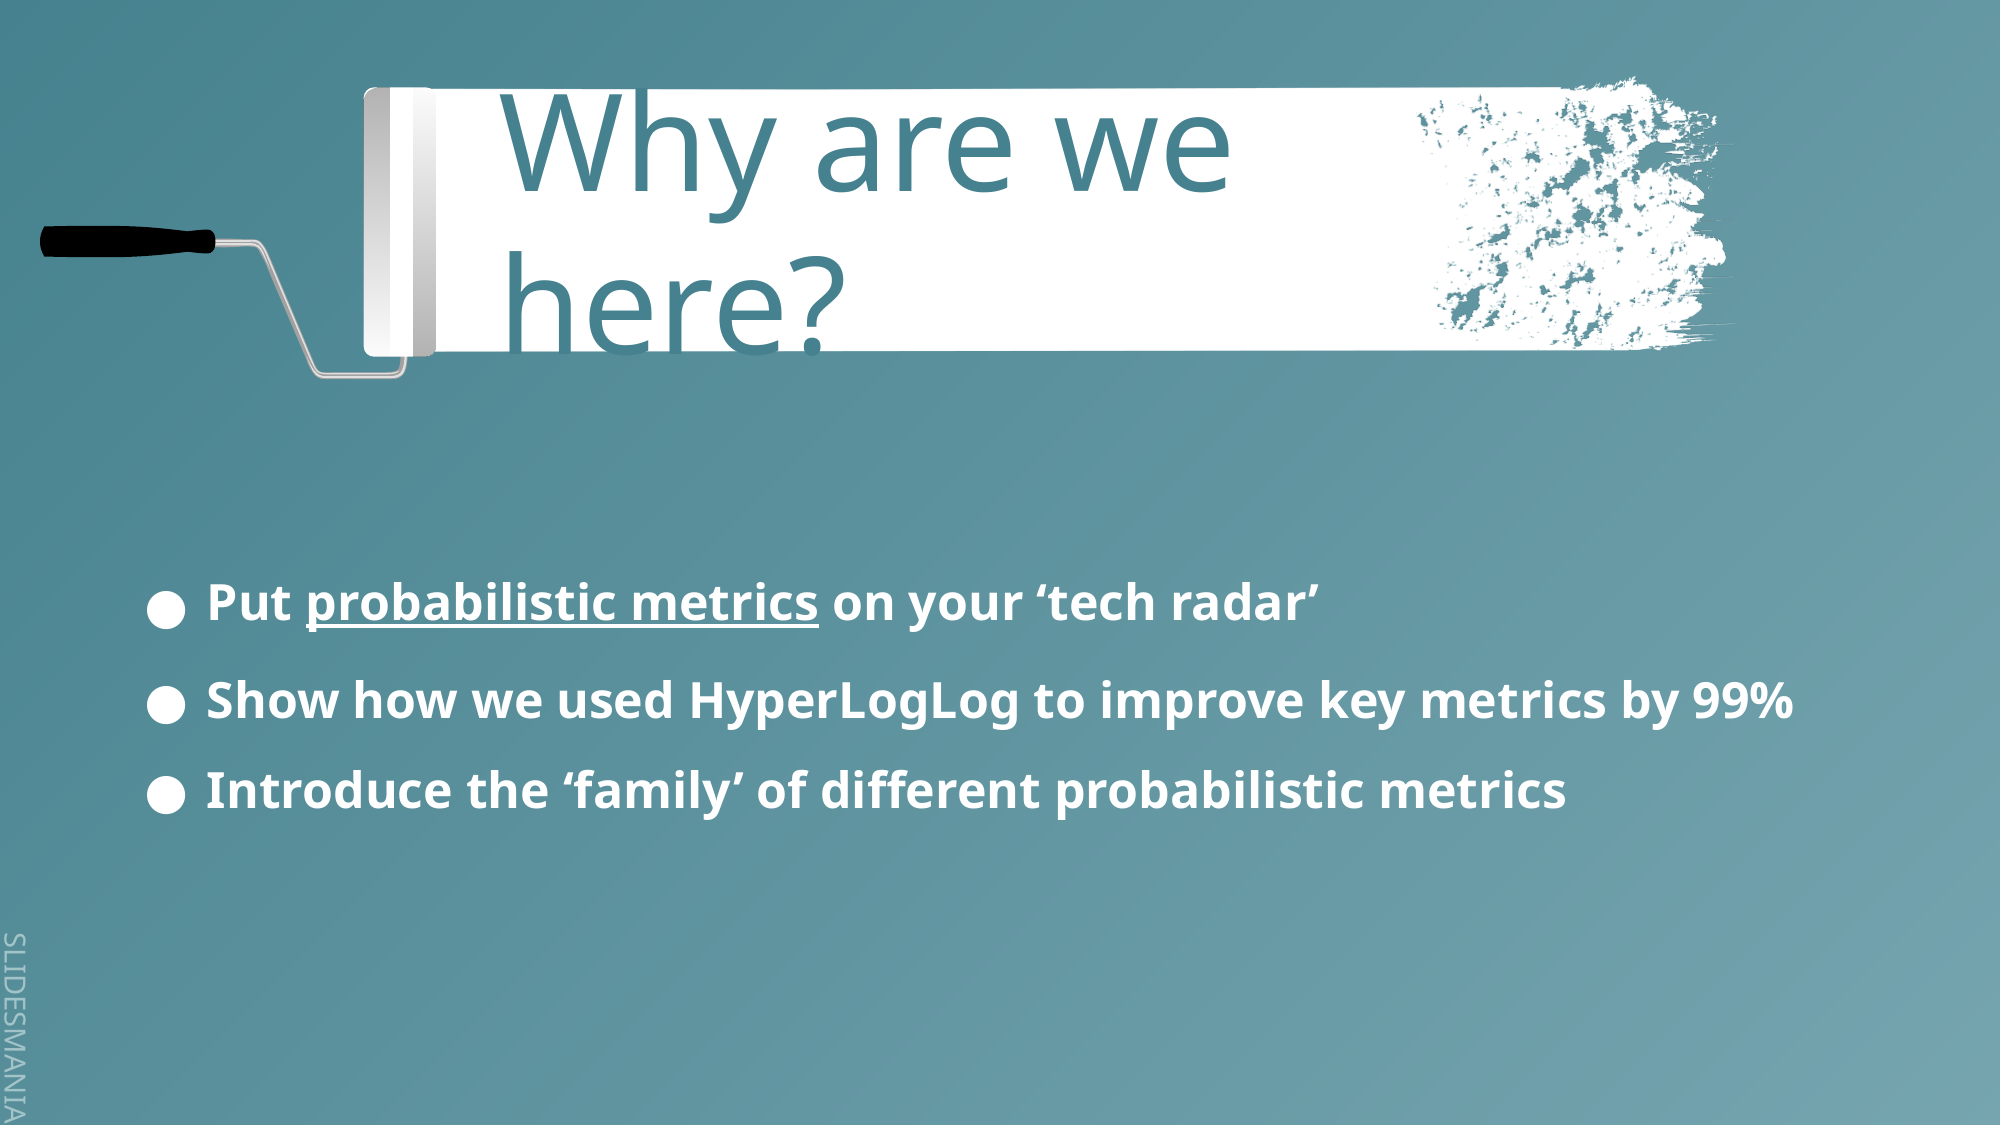

# Why are we here?
Put probabilistic metrics on your ‘tech radar’
Show how we used HyperLogLog to improve key metrics by 99%
Introduce the ‘family’ of different probabilistic metrics